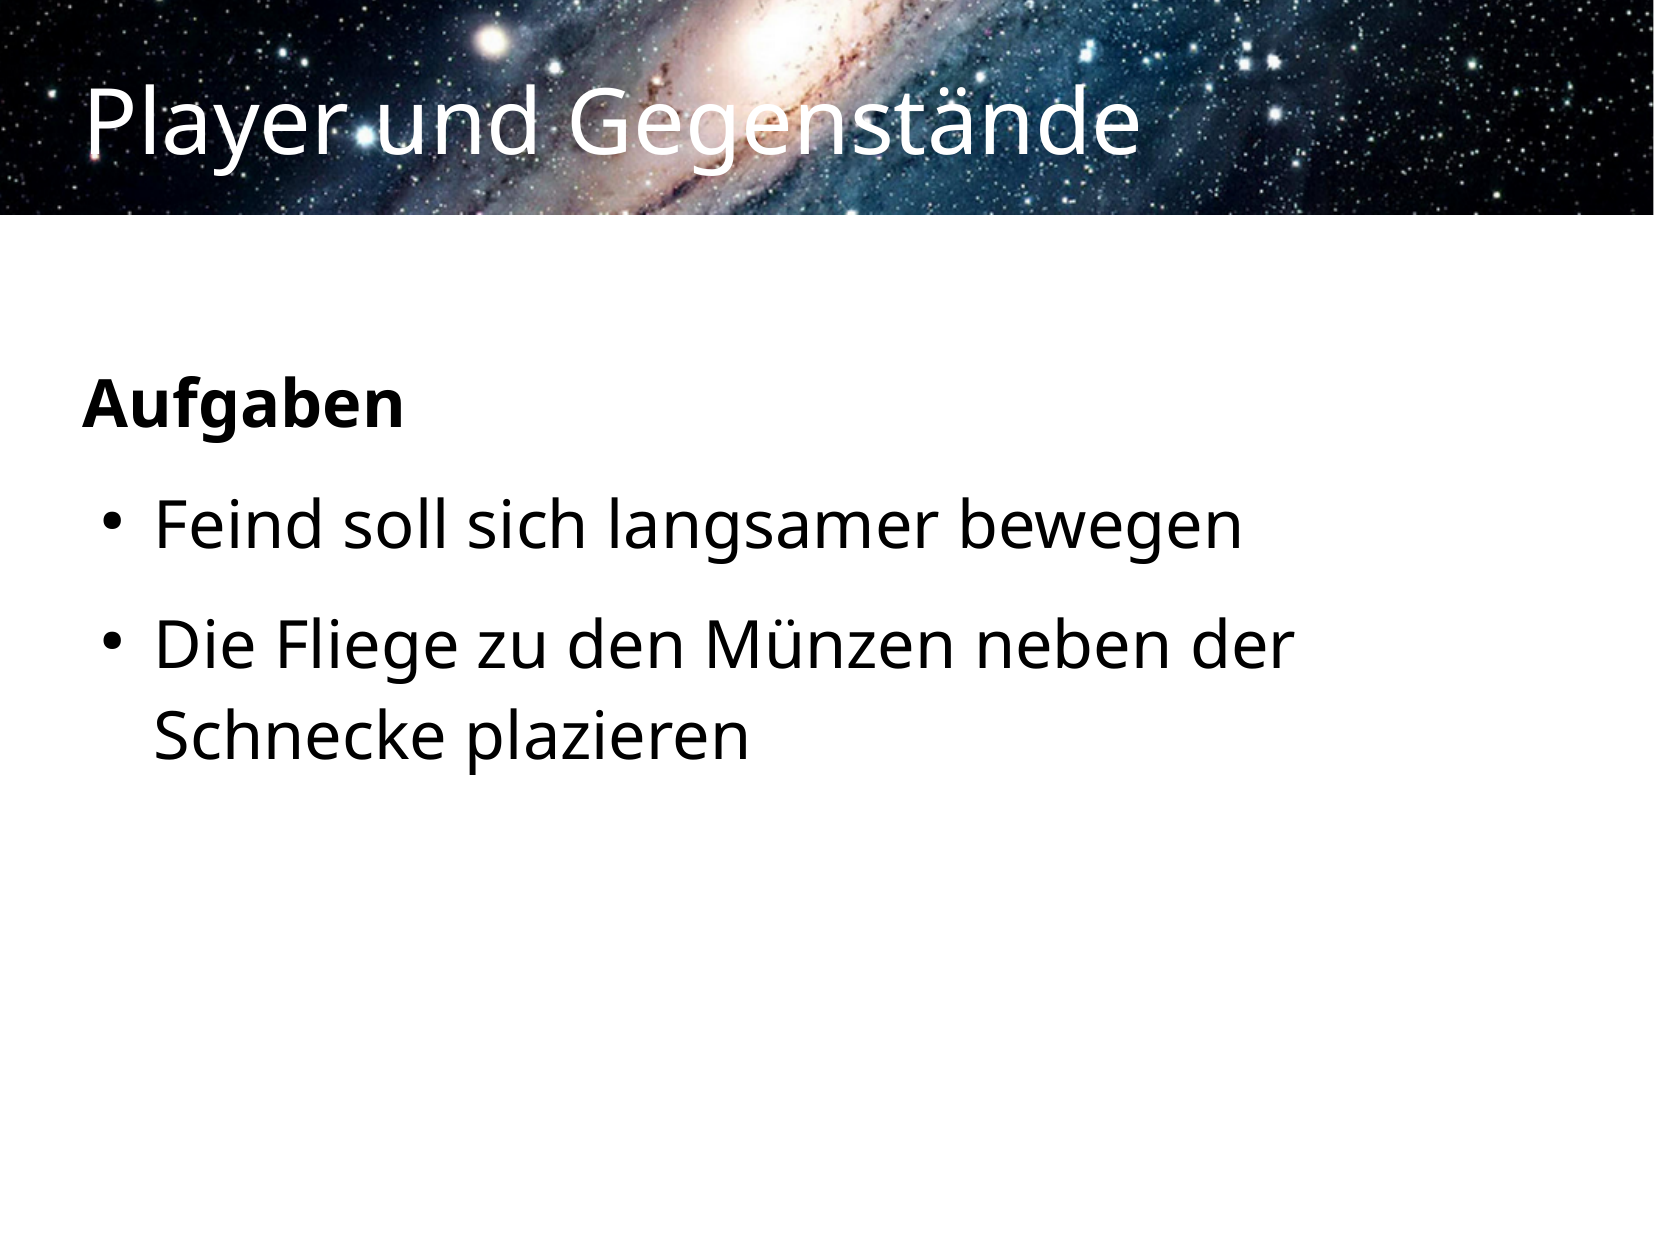

# Player und Gegenstände
Aufgaben
Feind soll sich langsamer bewegen
Die Fliege zu den Münzen neben der Schnecke plazieren